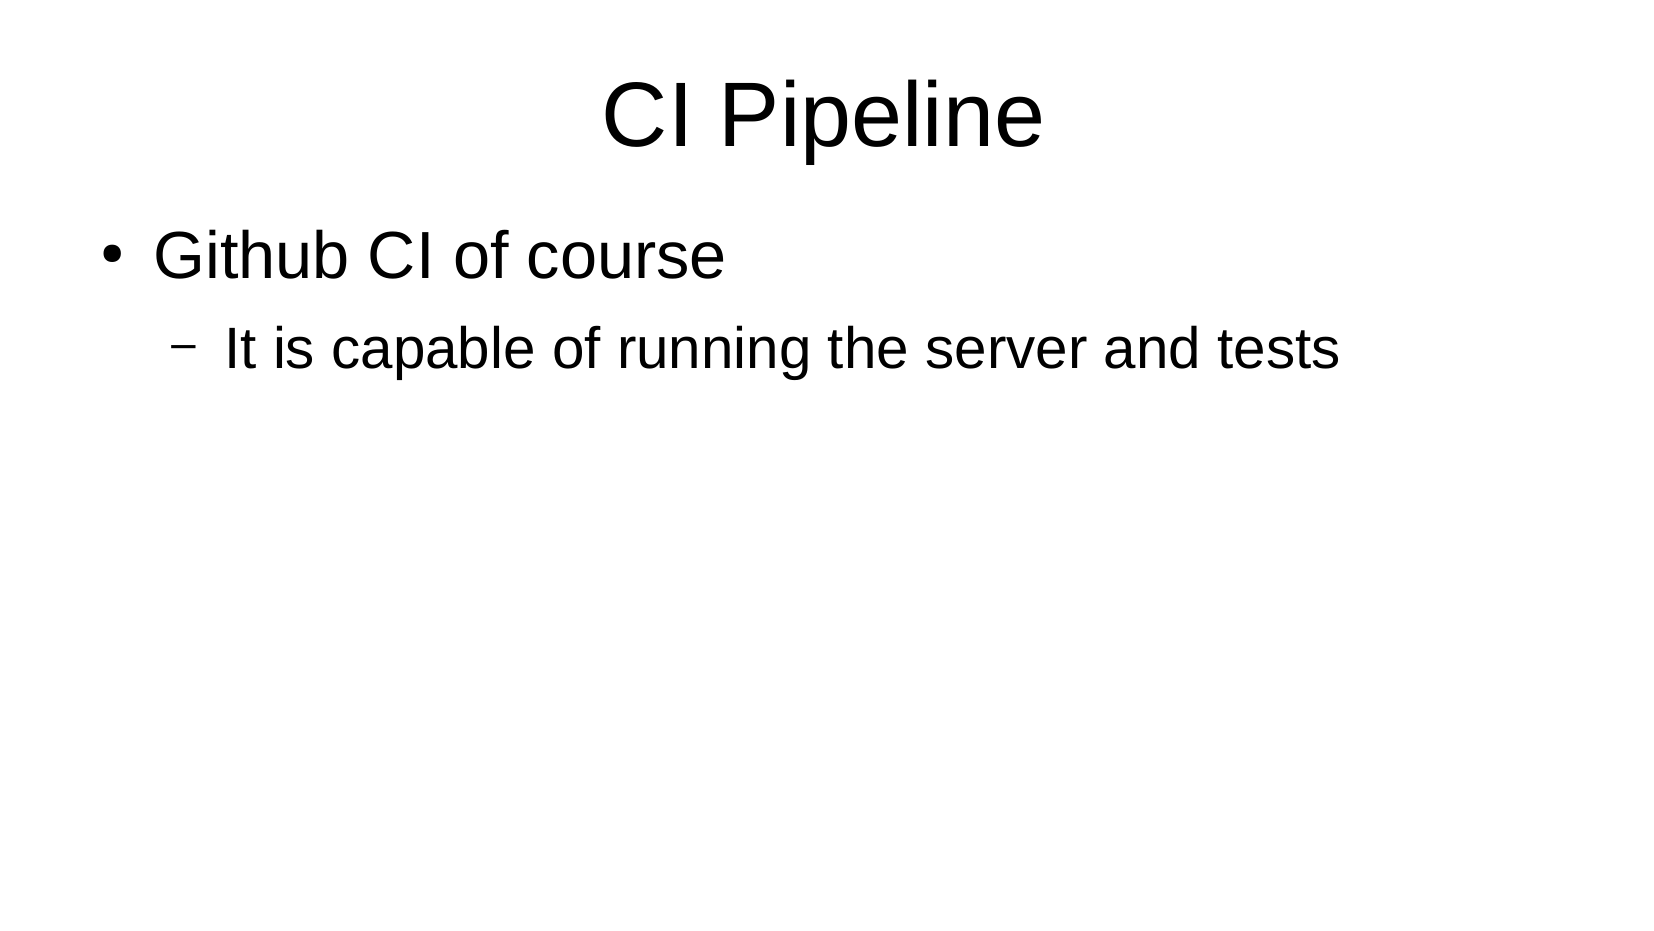

# CI Pipeline
Github CI of course
It is capable of running the server and tests